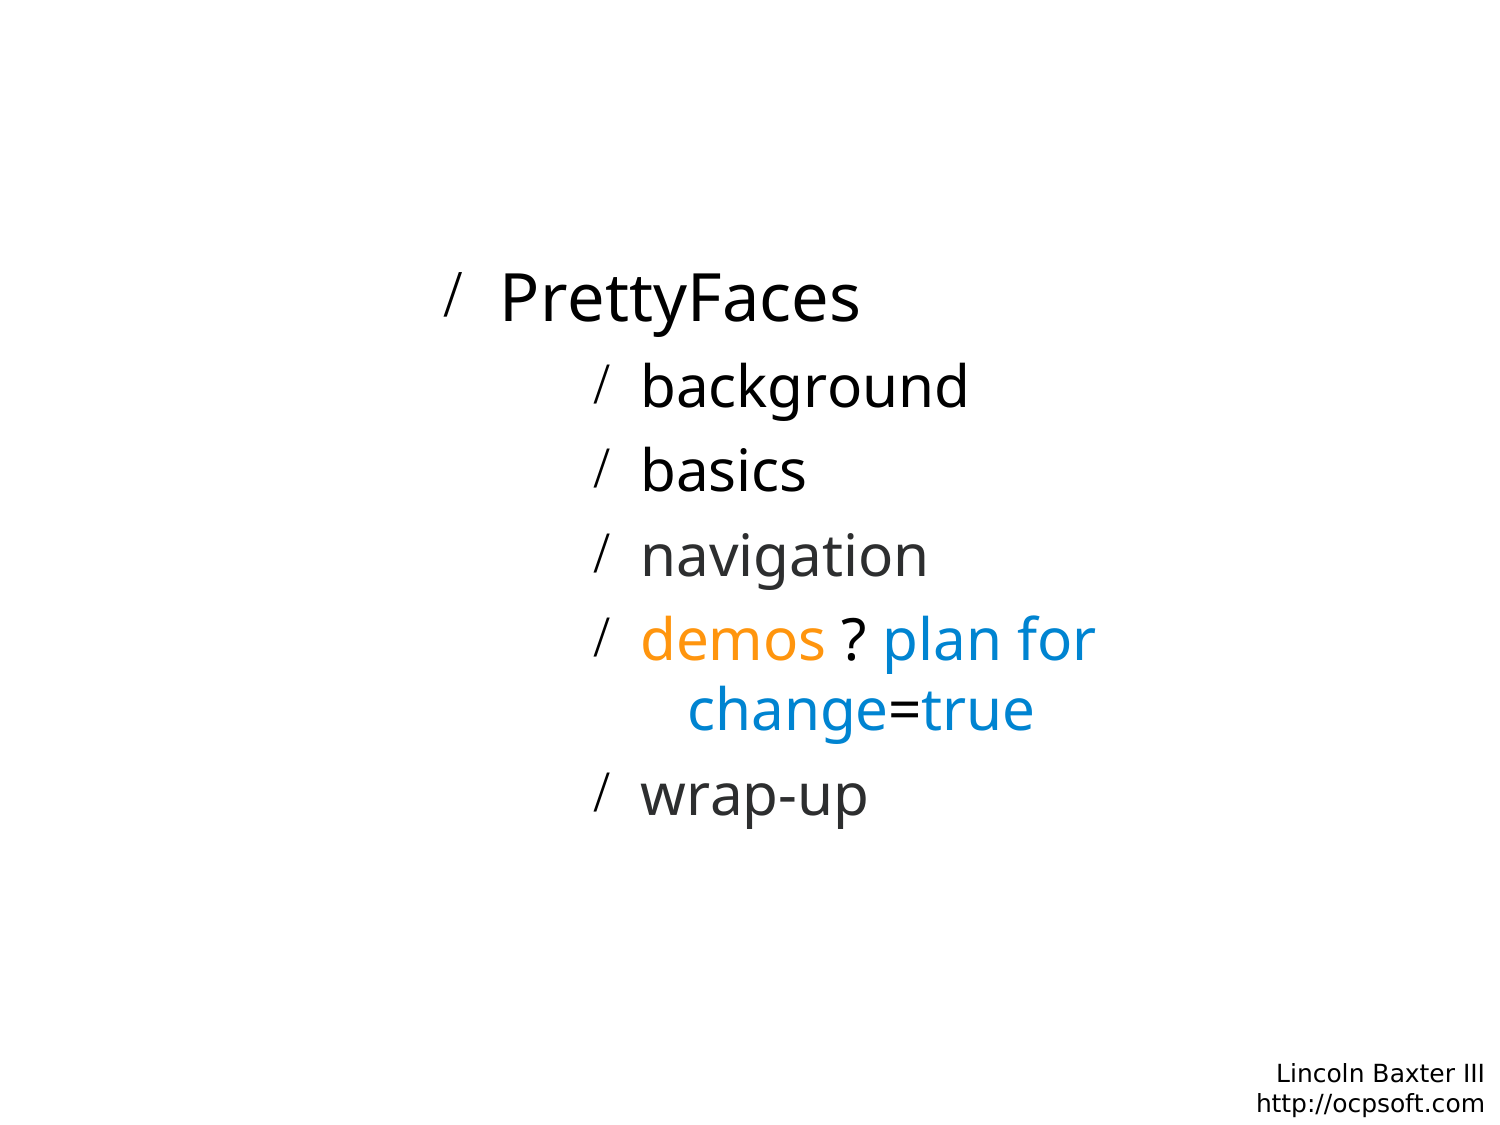

# PrettyFaces
background
basics
navigation
demos ? plan for change=true
wrap-up